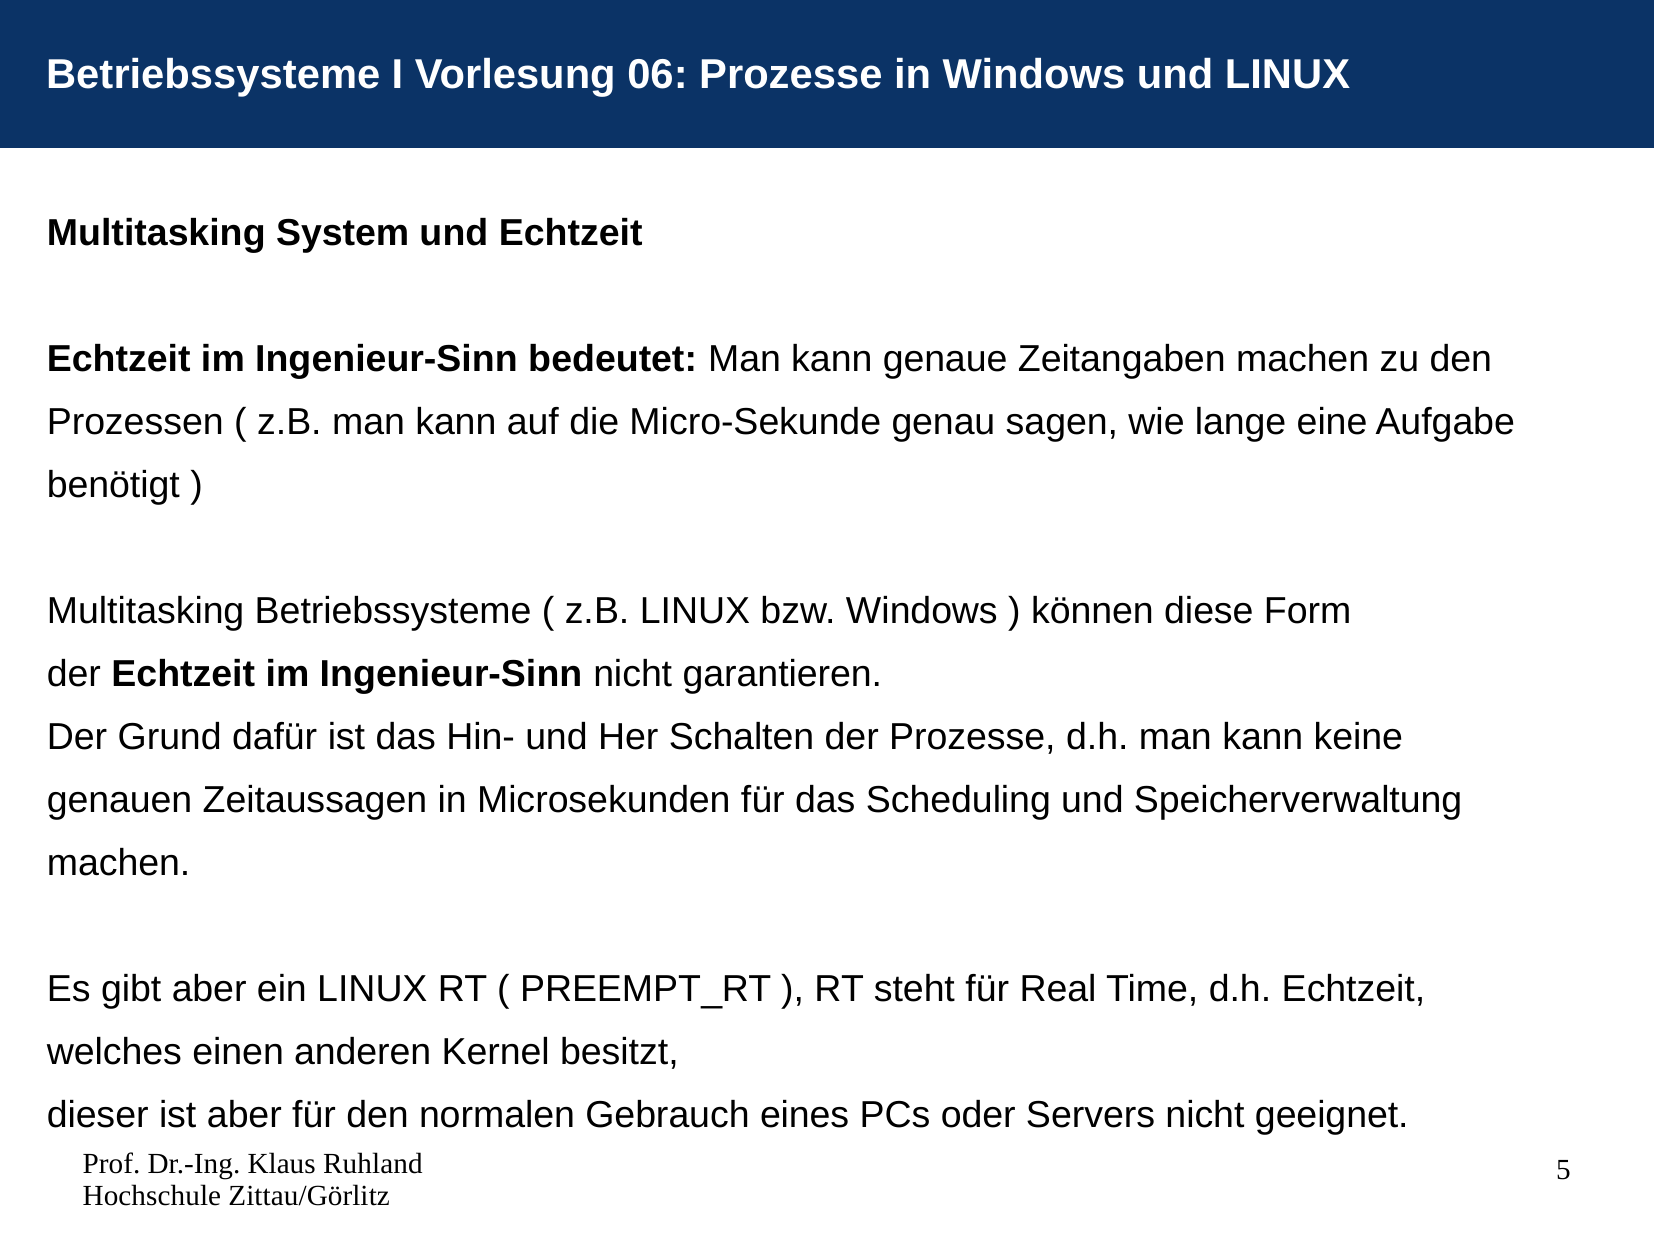

Multitasking System und Echtzeit
Echtzeit im Ingenieur-Sinn bedeutet: Man kann genaue Zeitangaben machen zu den Prozessen ( z.B. man kann auf die Micro-Sekunde genau sagen, wie lange eine Aufgabe benötigt )
Multitasking Betriebssysteme ( z.B. LINUX bzw. Windows ) können diese Form
der Echtzeit im Ingenieur-Sinn nicht garantieren.
Der Grund dafür ist das Hin- und Her Schalten der Prozesse, d.h. man kann keine genauen Zeitaussagen in Microsekunden für das Scheduling und Speicherverwaltung machen.
Es gibt aber ein LINUX RT ( PREEMPT_RT ), RT steht für Real Time, d.h. Echtzeit, welches einen anderen Kernel besitzt,
dieser ist aber für den normalen Gebrauch eines PCs oder Servers nicht geeignet.
5